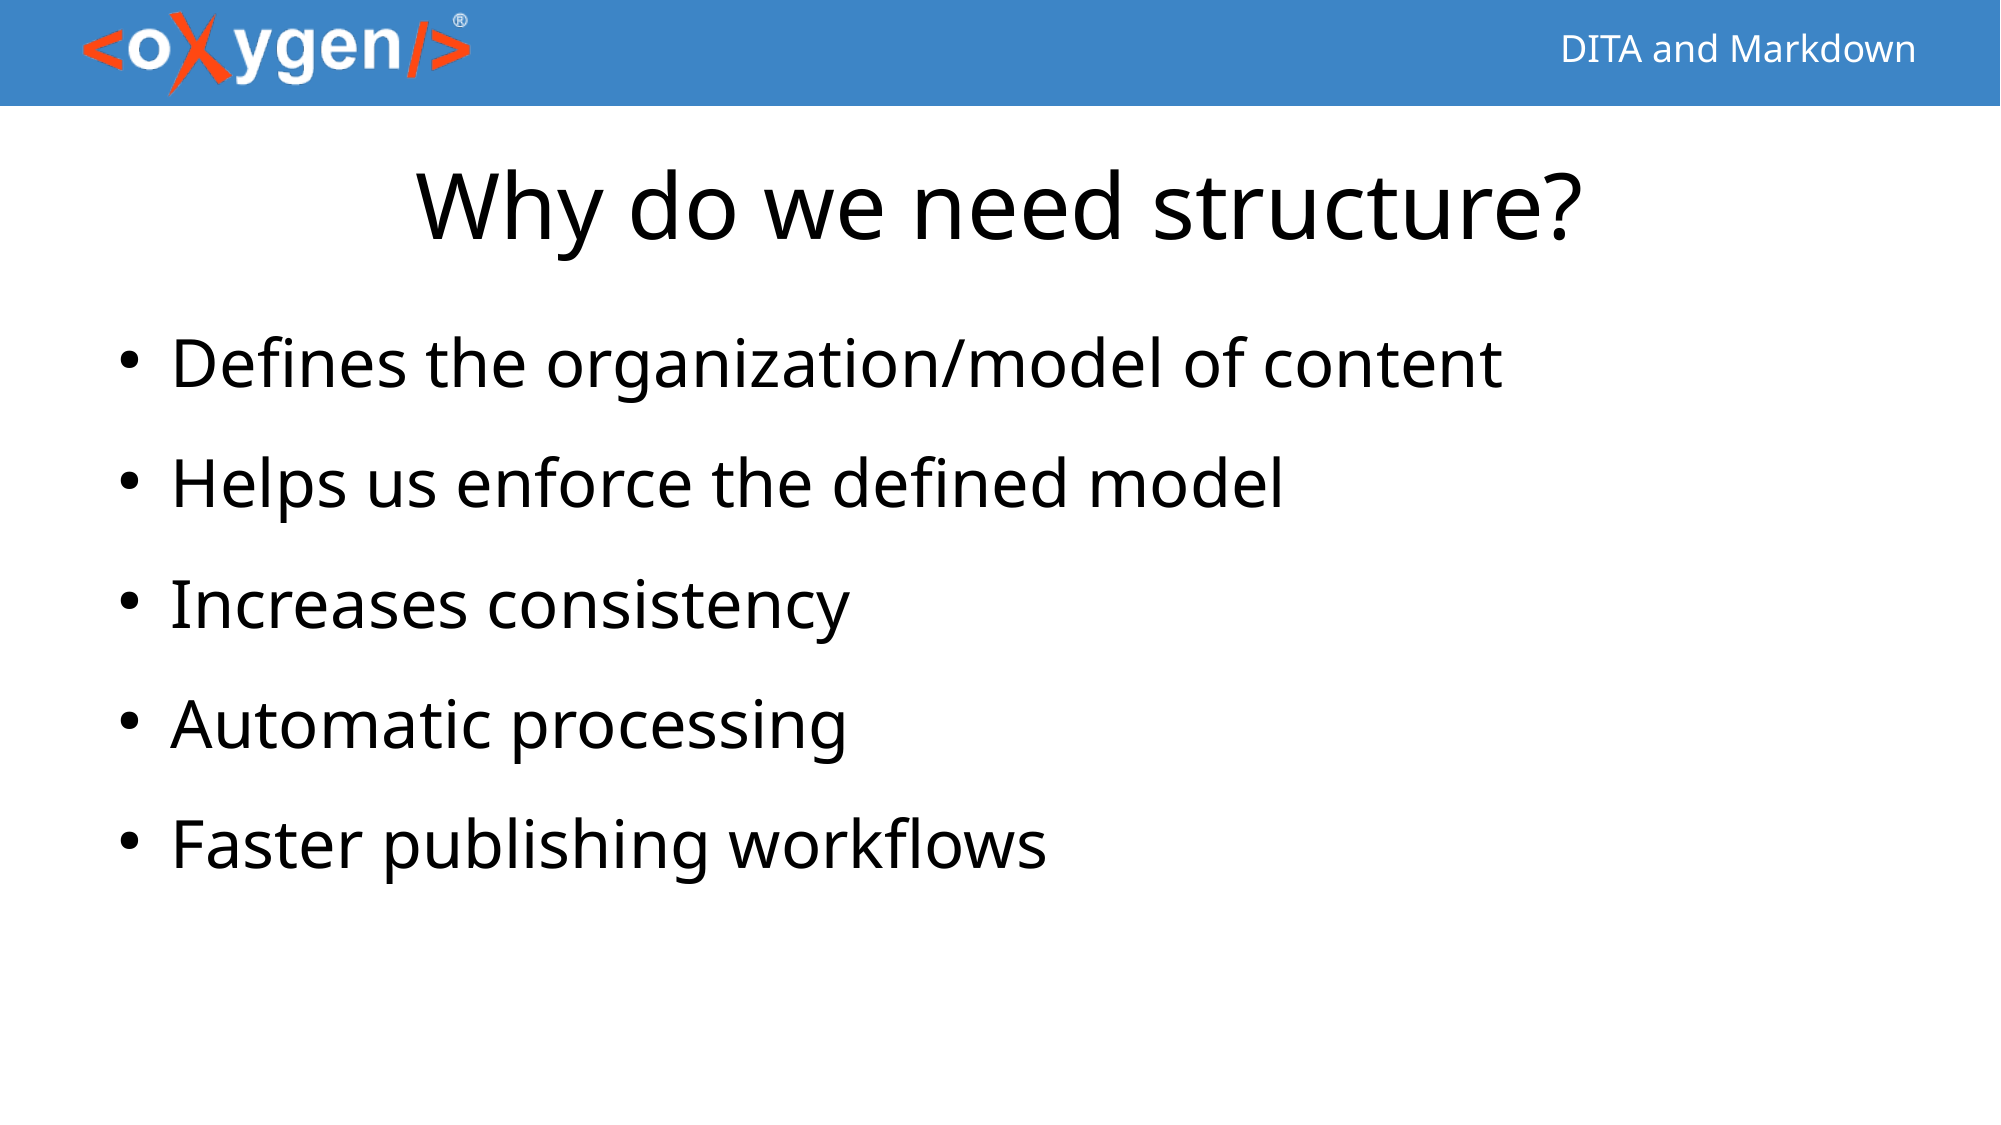

# Why do we need structure?
Defines the organization/model of content
Helps us enforce the defined model
Increases consistency
Automatic processing
Faster publishing workflows